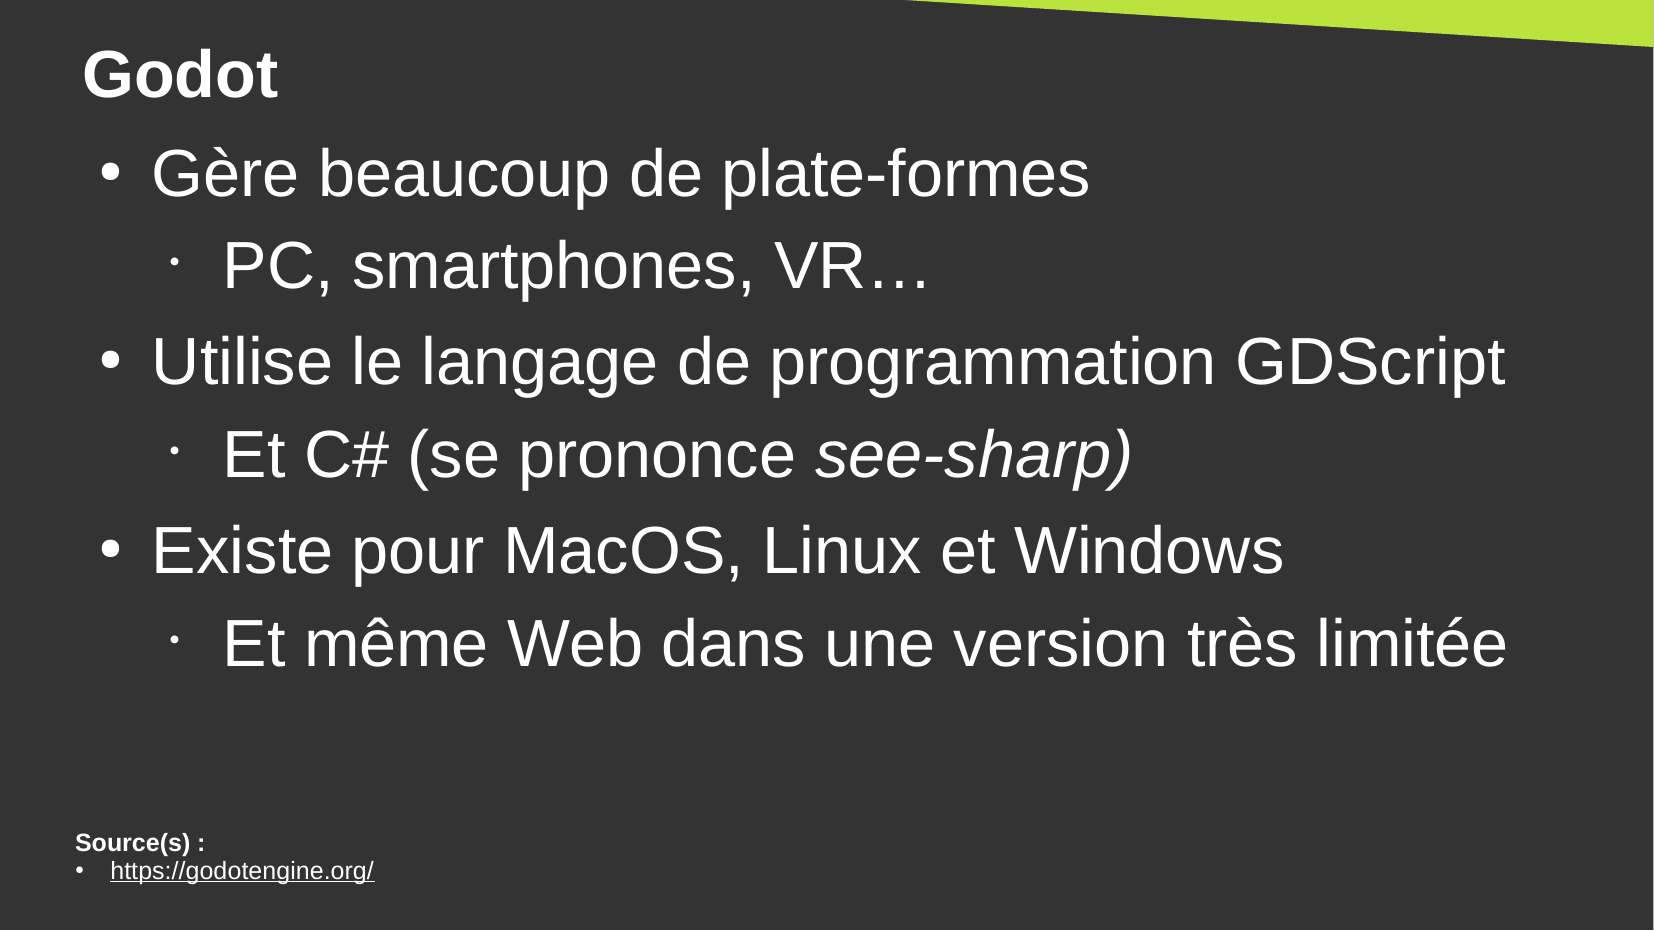

# Godot
Gère beaucoup de plate-formes
PC, smartphones, VR…
Utilise le langage de programmation GDScript
Et C# (se prononce see-sharp)
Existe pour MacOS, Linux et Windows
Et même Web dans une version très limitée
Source(s) :
https://godotengine.org/